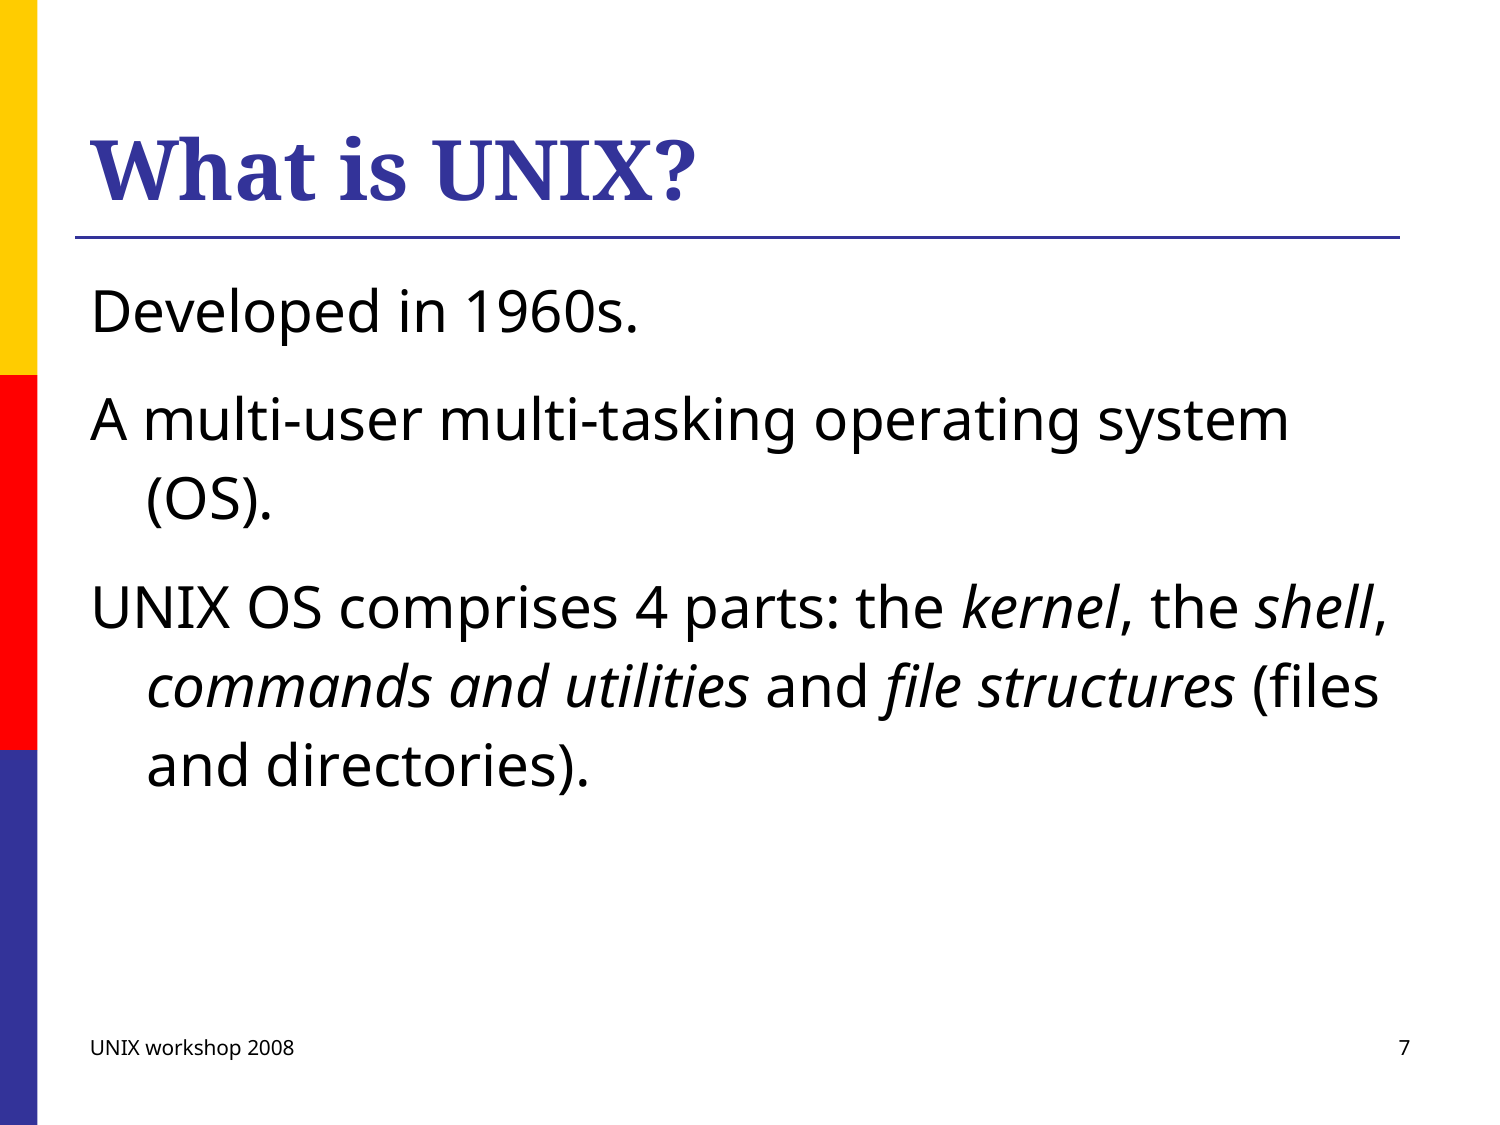

# What is UNIX?
Developed in 1960s.
A multi-user multi-tasking operating system (OS).
UNIX OS comprises 4 parts: the kernel, the shell, commands and utilities and file structures (files and directories).
UNIX workshop 2008